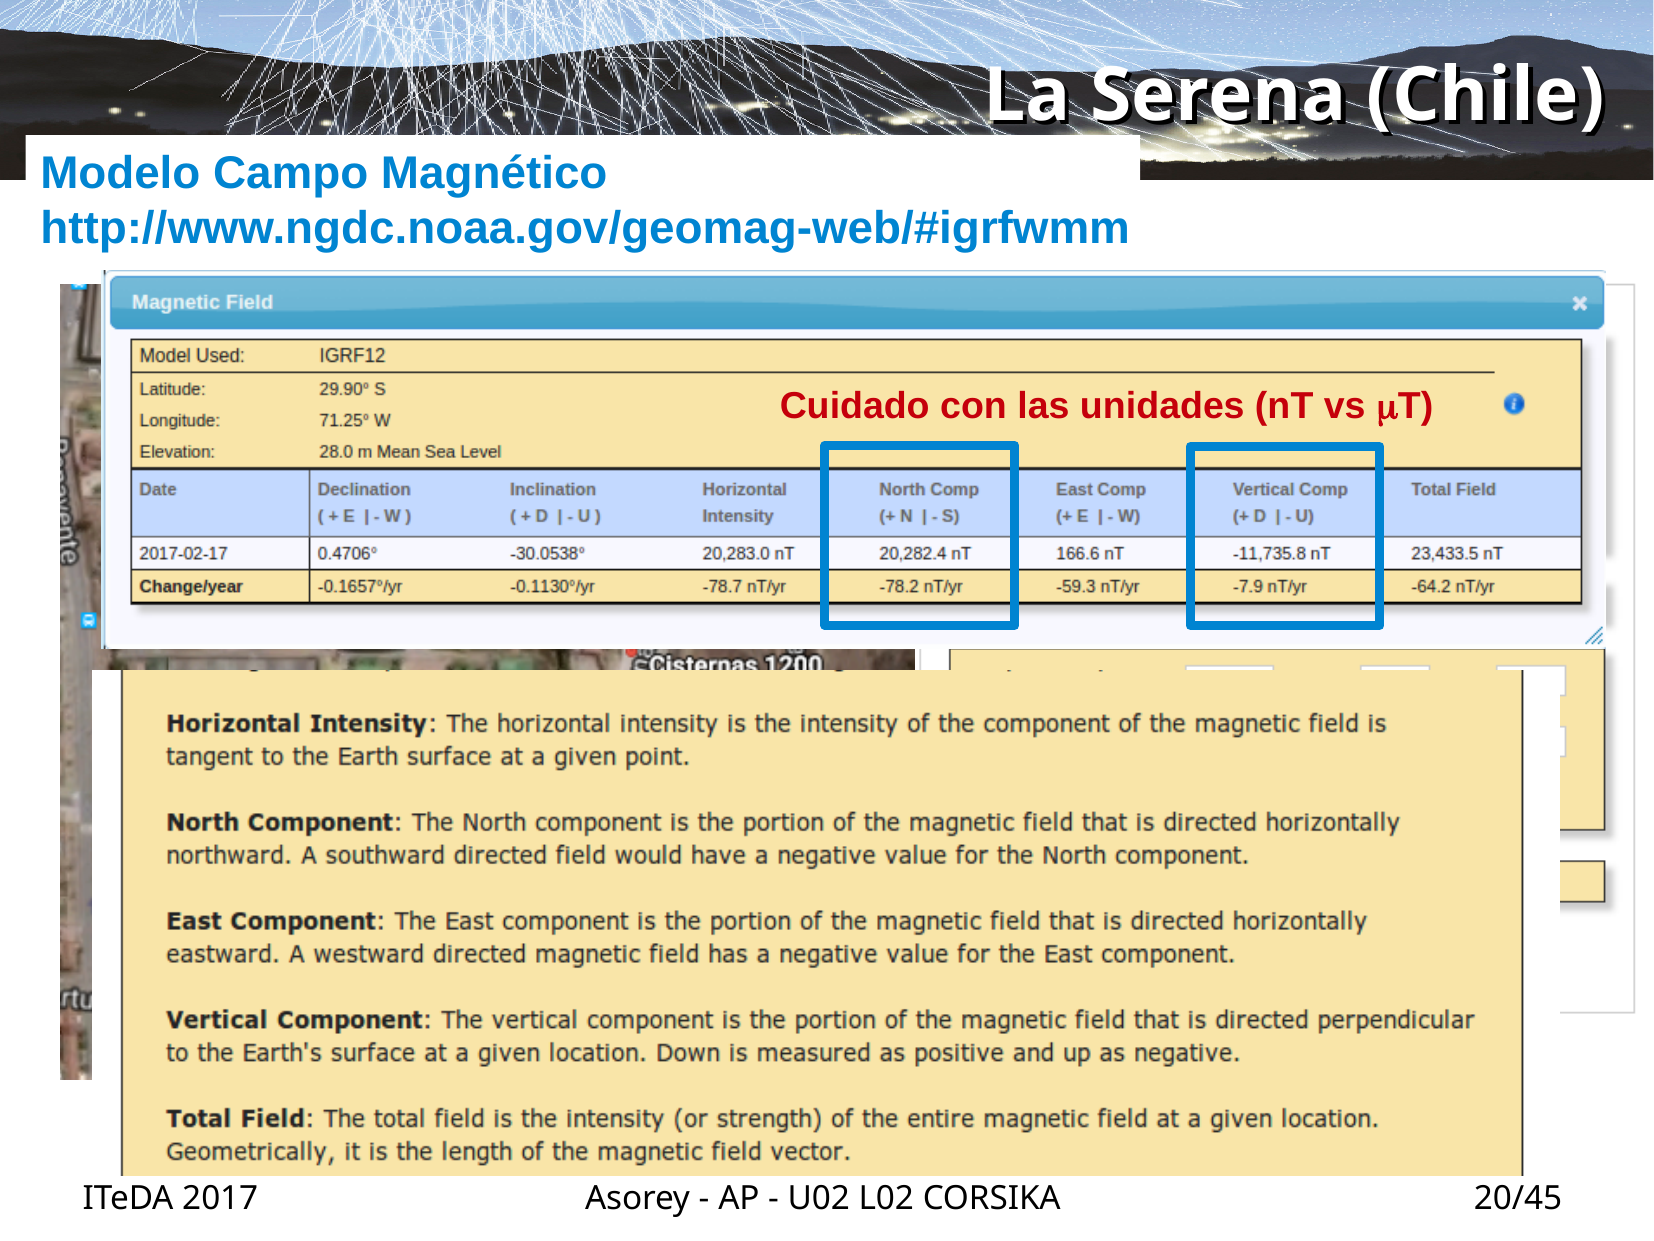

# La Serena (Chile)
Modelo Campo Magnético
http://www.ngdc.noaa.gov/geomag-web/#igrfwmm
Cuidado con las unidades (nT vs mT)
ITeDA 2017
Asorey - AP - U02 L02 CORSIKA
20